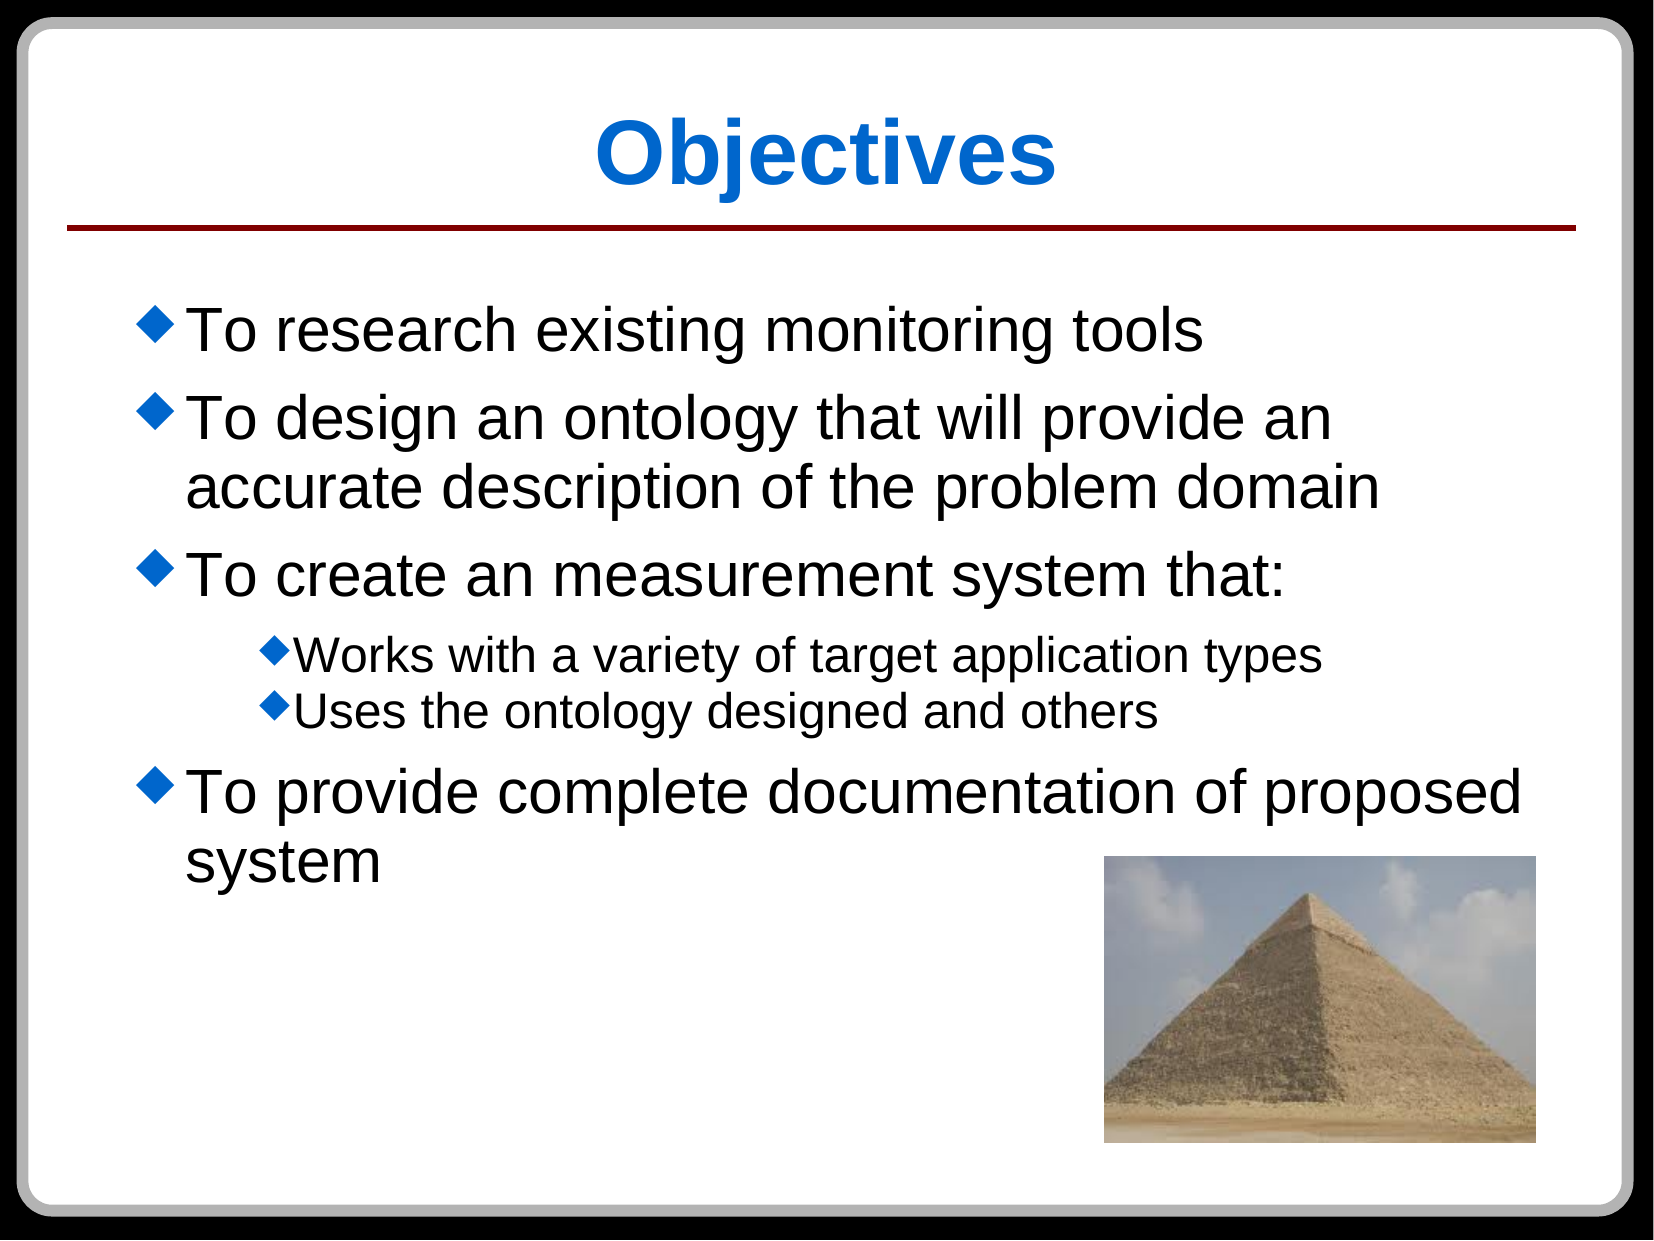

# Objectives
To research existing monitoring tools
To design an ontology that will provide an accurate description of the problem domain
To create an measurement system that:
Works with a variety of target application types
Uses the ontology designed and others
To provide complete documentation of proposed system